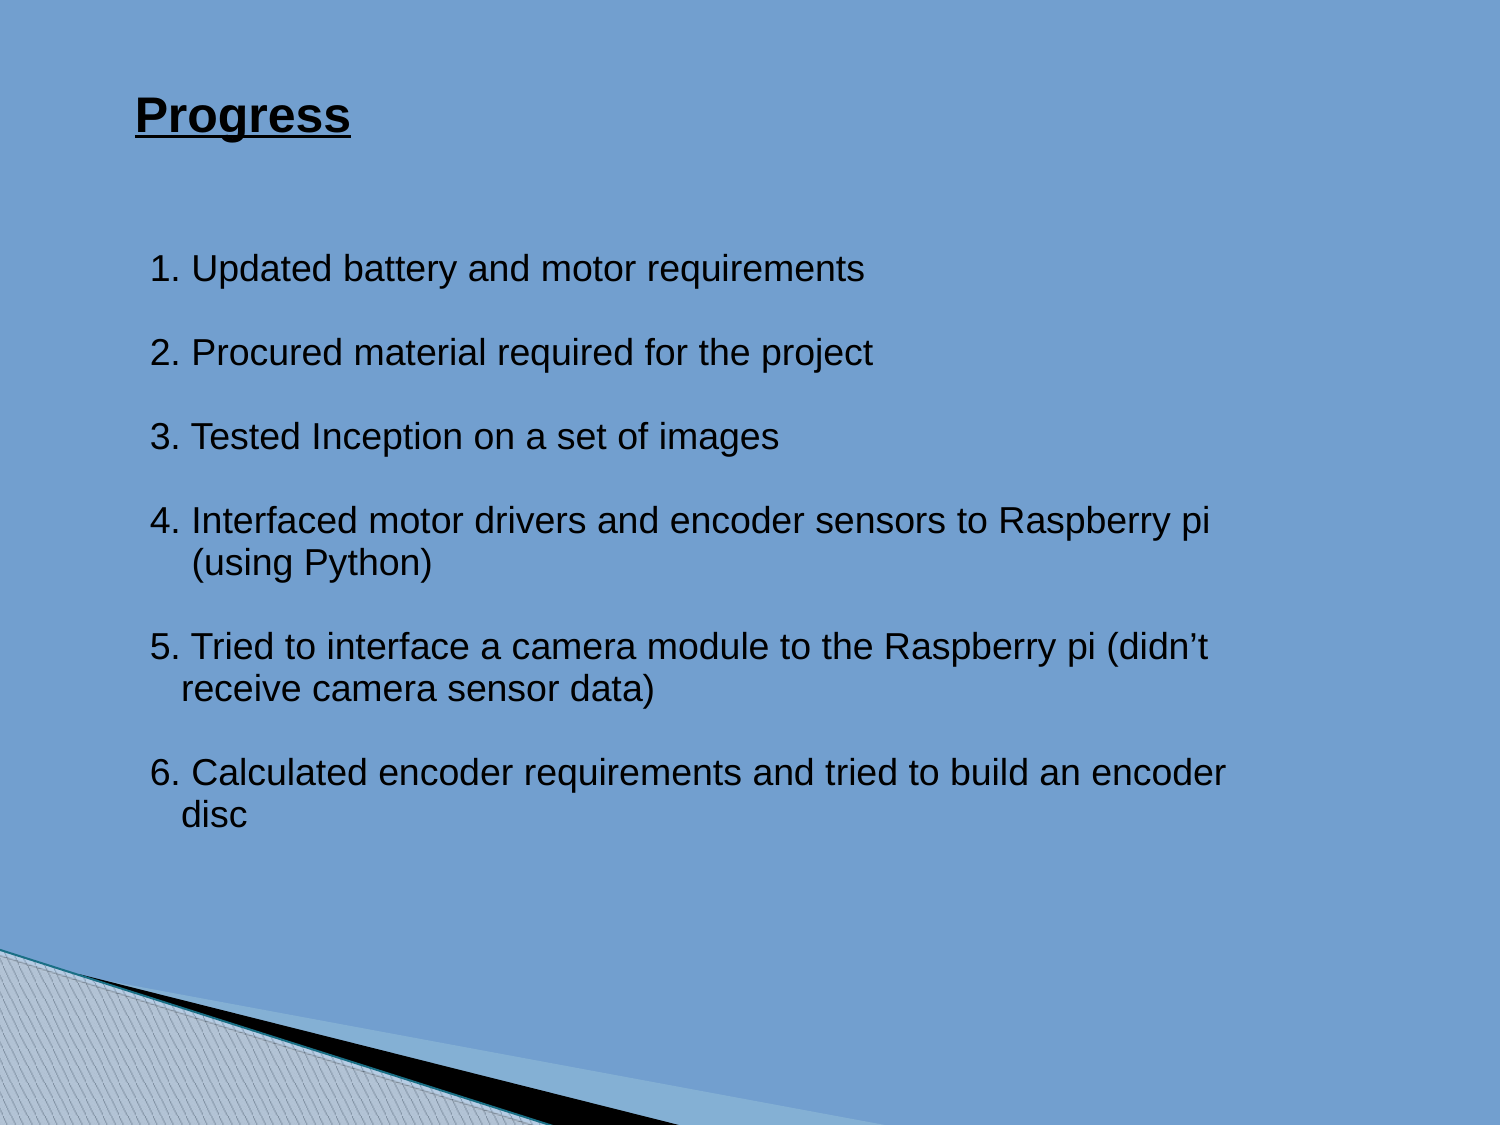

Progress
1. Updated battery and motor requirements
2. Procured material required for the project
3. Tested Inception on a set of images
4. Interfaced motor drivers and encoder sensors to Raspberry pi
 (using Python)
5. Tried to interface a camera module to the Raspberry pi (didn’t receive camera sensor data)
6. Calculated encoder requirements and tried to build an encoder disc